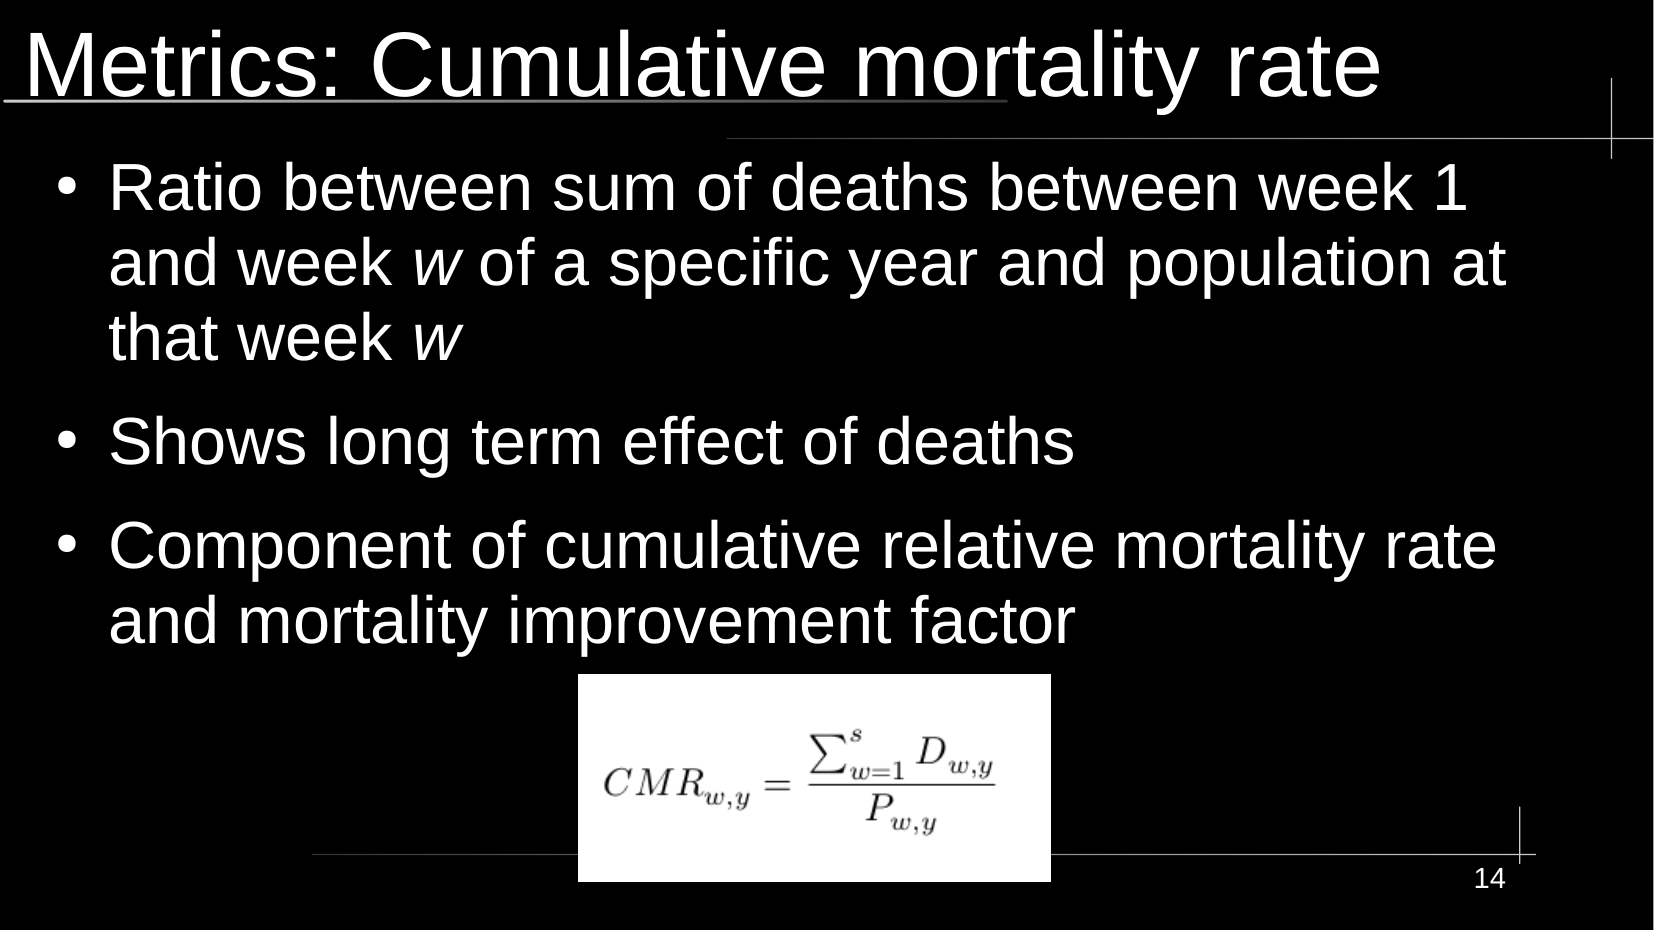

# Metrics: Cumulative mortality rate
Ratio between sum of deaths between week 1 and week w of a specific year and population at that week w
Shows long term effect of deaths
Component of cumulative relative mortality rate and mortality improvement factor
14